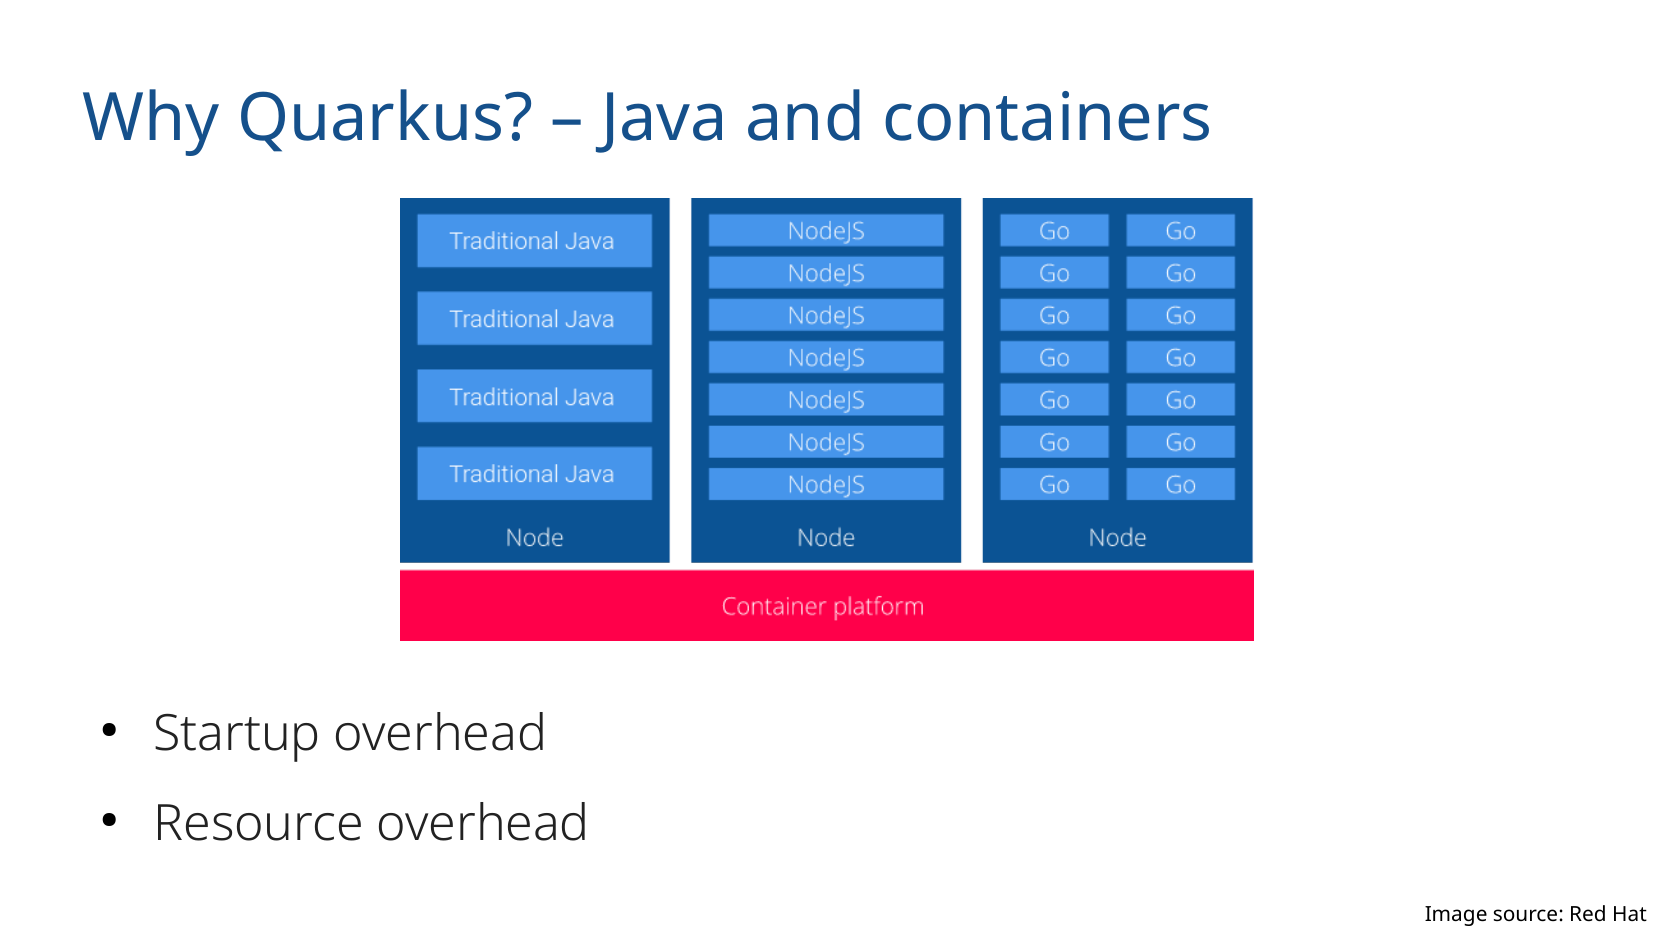

# Why Quarkus? – Java and containers
Startup overhead
Resource overhead
Image source: Red Hat